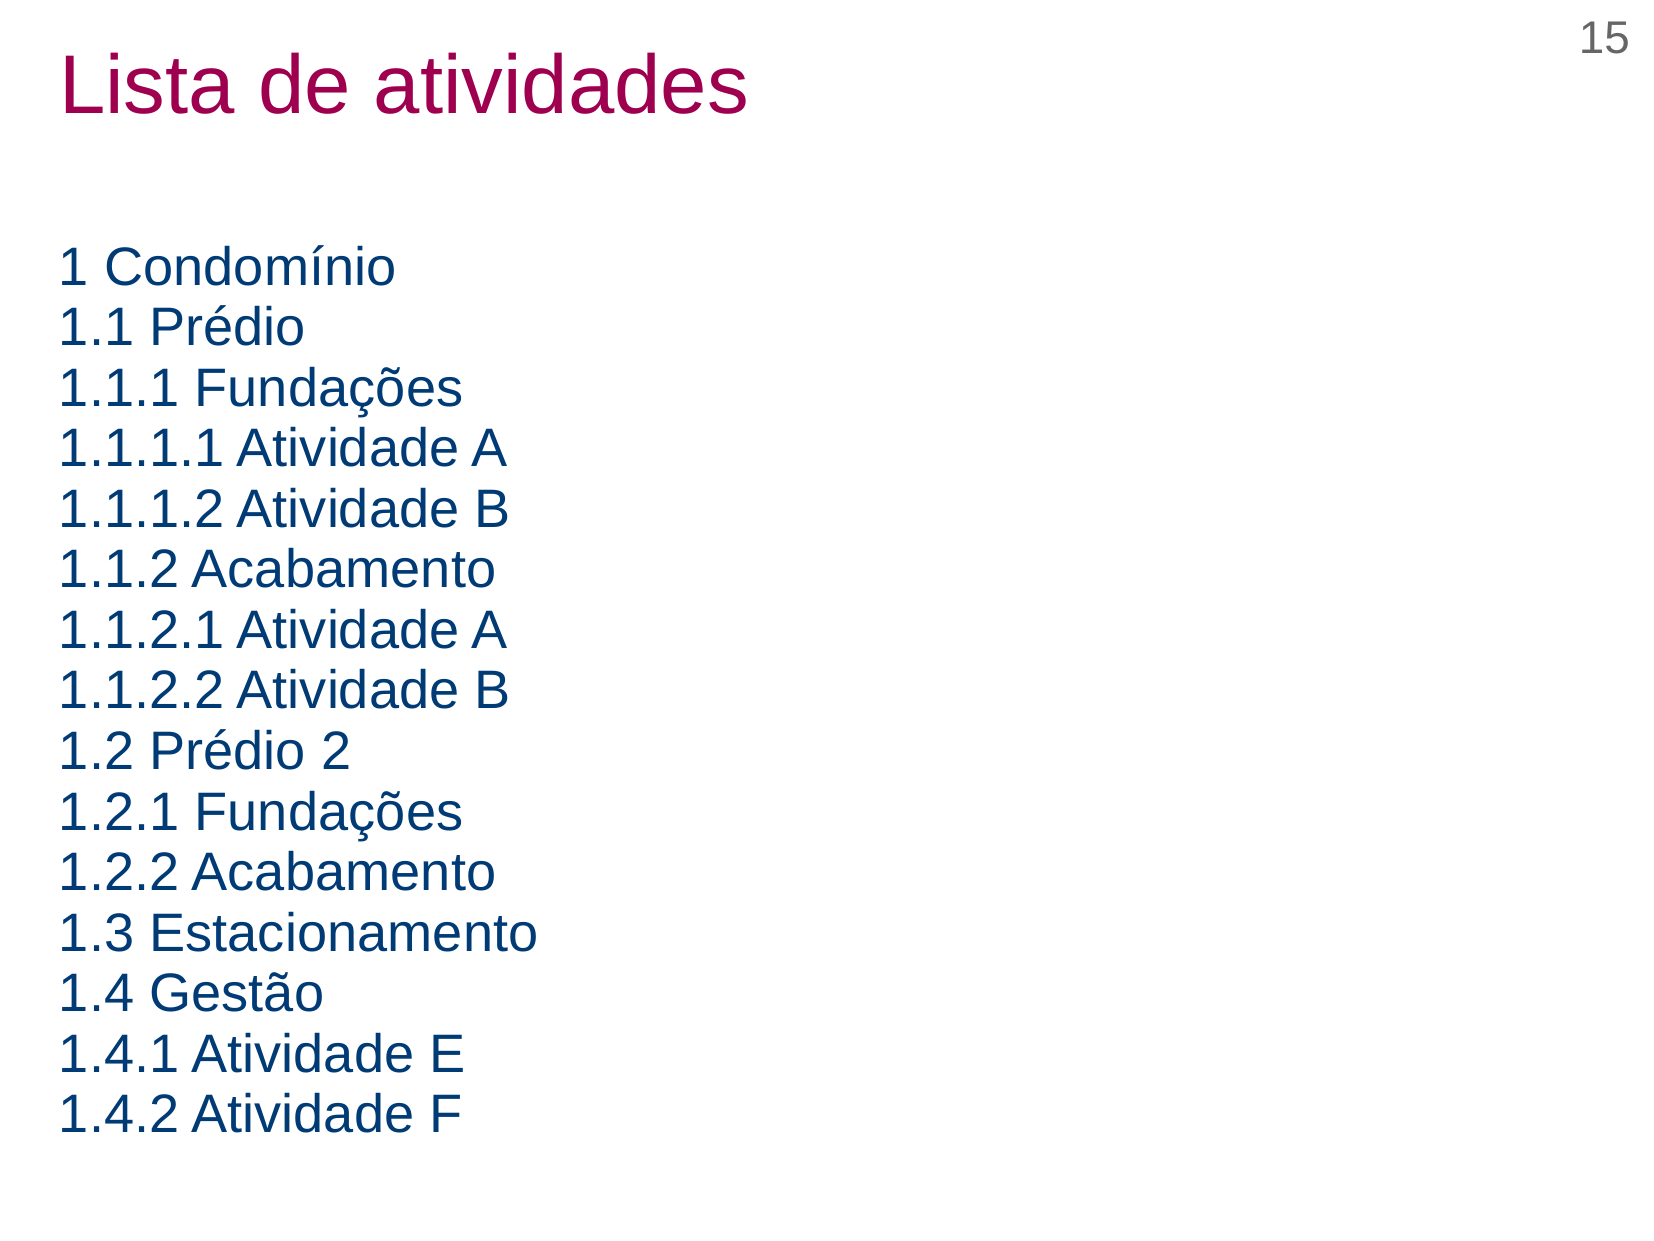

15
# Lista de atividades
1 Condomínio
1.1 Prédio
1.1.1 Fundações
1.1.1.1 Atividade A
1.1.1.2 Atividade B
1.1.2 Acabamento
1.1.2.1 Atividade A
1.1.2.2 Atividade B
1.2 Prédio 2
1.2.1 Fundações
1.2.2 Acabamento
1.3 Estacionamento
1.4 Gestão
1.4.1 Atividade E
1.4.2 Atividade F